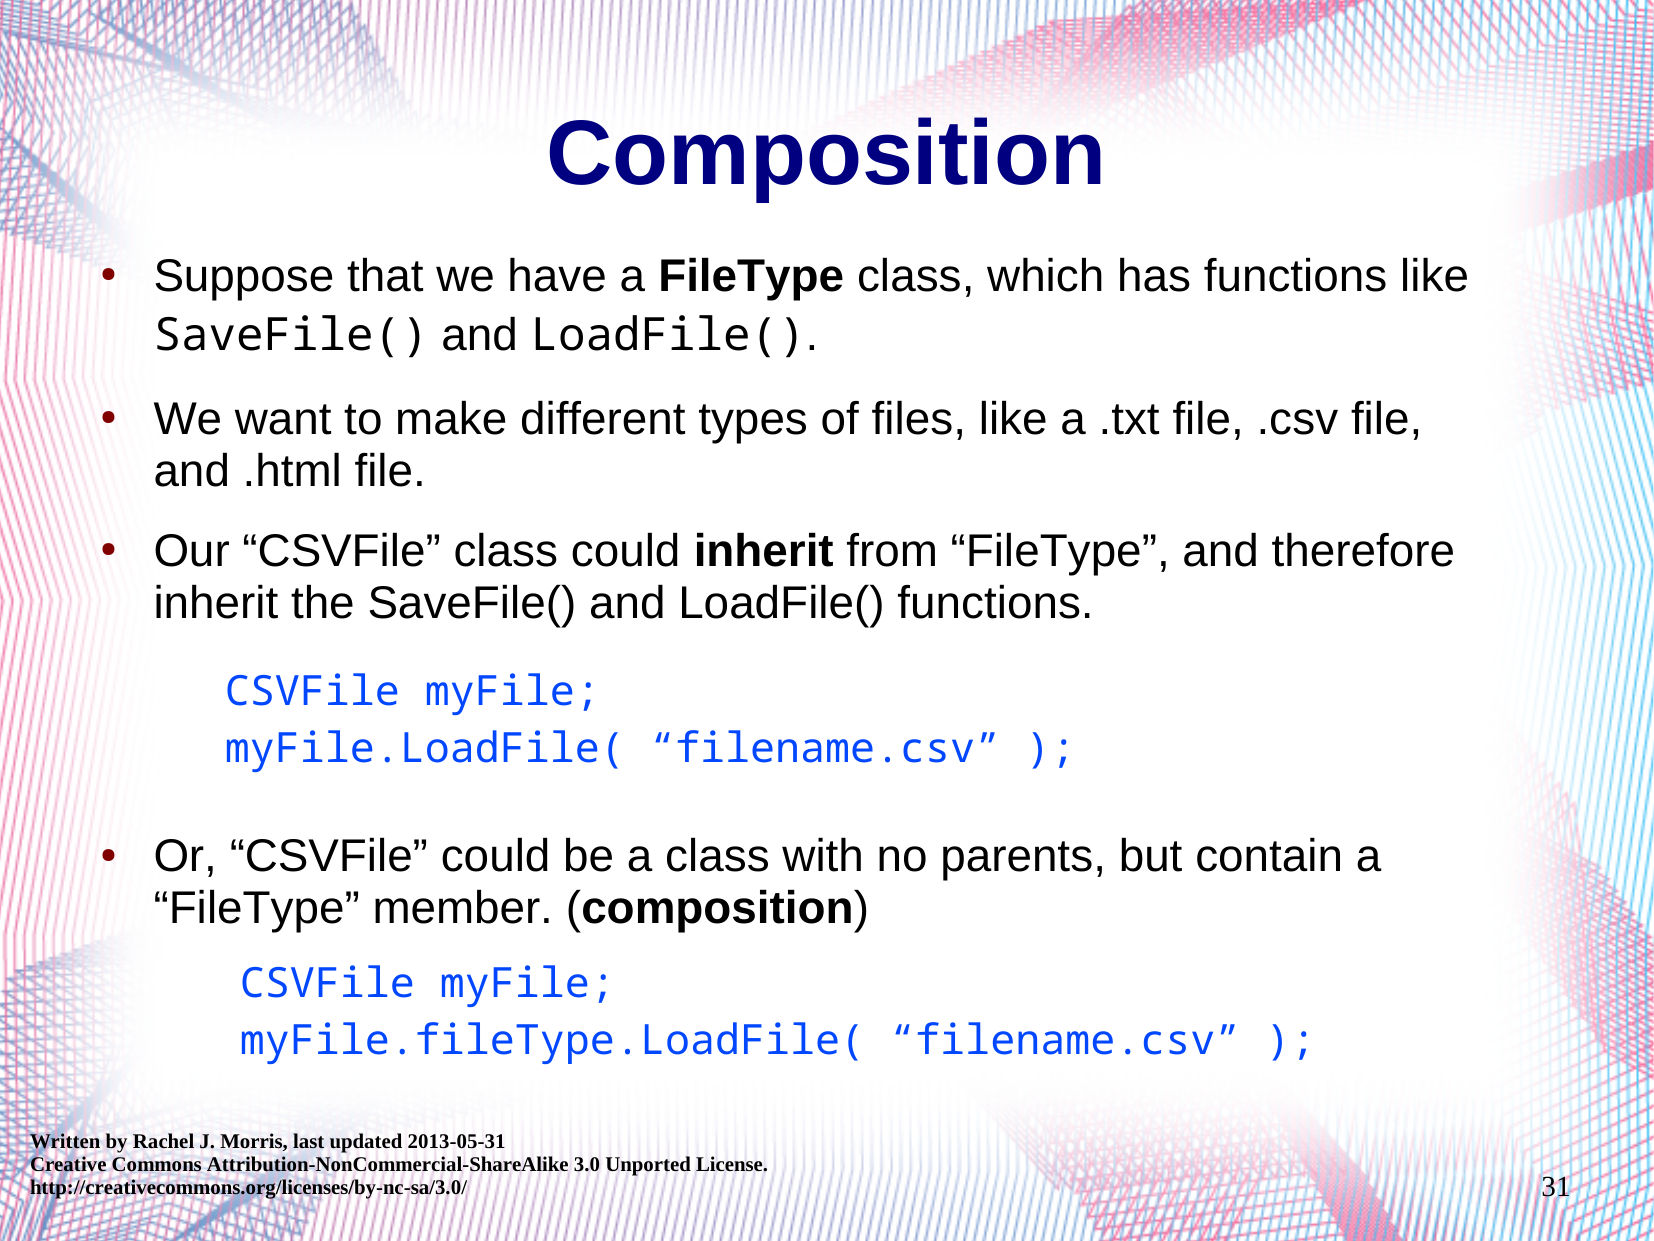

# Composition
Suppose that we have a FileType class, which has functions like SaveFile() and LoadFile().
We want to make different types of files, like a .txt file, .csv file, and .html file.
Our “CSVFile” class could inherit from “FileType”, and therefore inherit the SaveFile() and LoadFile() functions.
Or, “CSVFile” could be a class with no parents, but contain a “FileType” member. (composition)
CSVFile myFile;
myFile.LoadFile( “filename.csv” );
CSVFile myFile;
myFile.fileType.LoadFile( “filename.csv” );
31